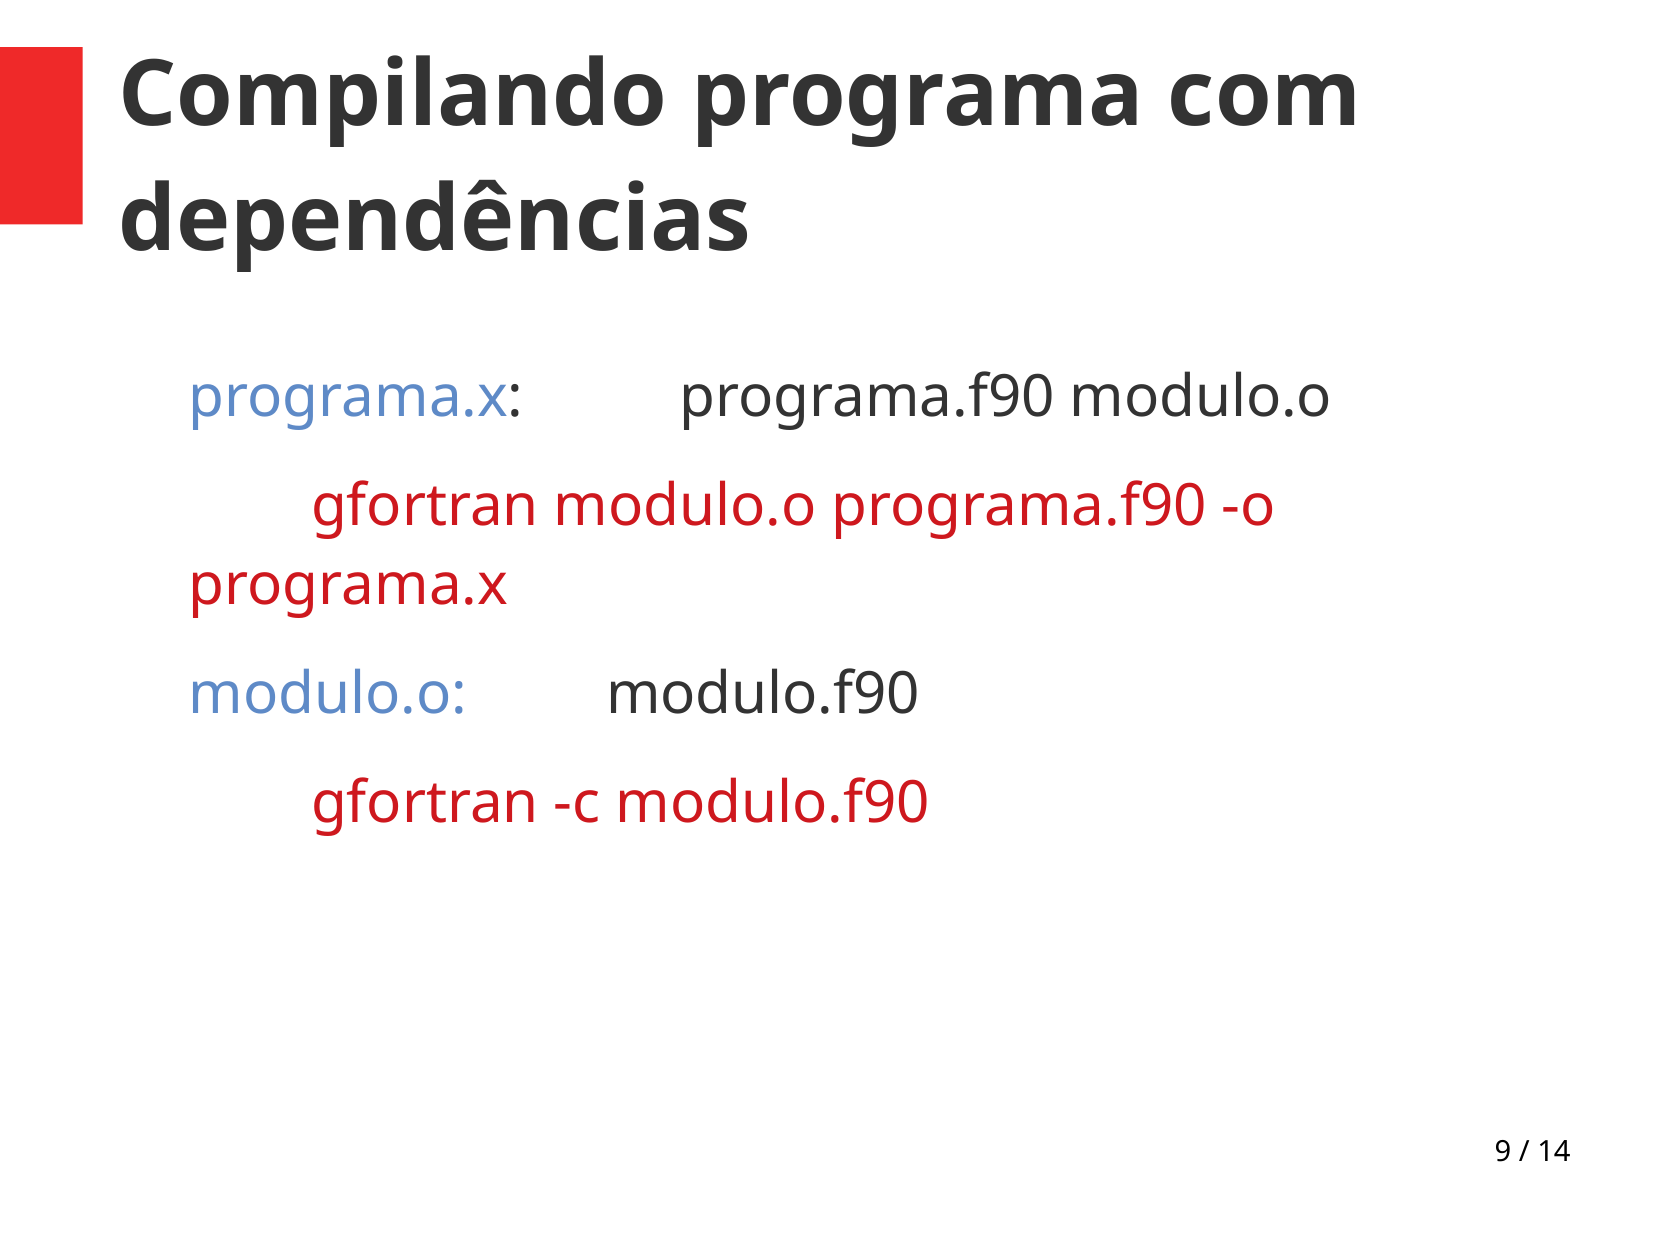

# Compilando programa com dependências
programa.x:	 programa.f90 modulo.o
 gfortran modulo.o programa.f90 -o programa.x
modulo.o:	 modulo.f90
 gfortran -c modulo.f90
9